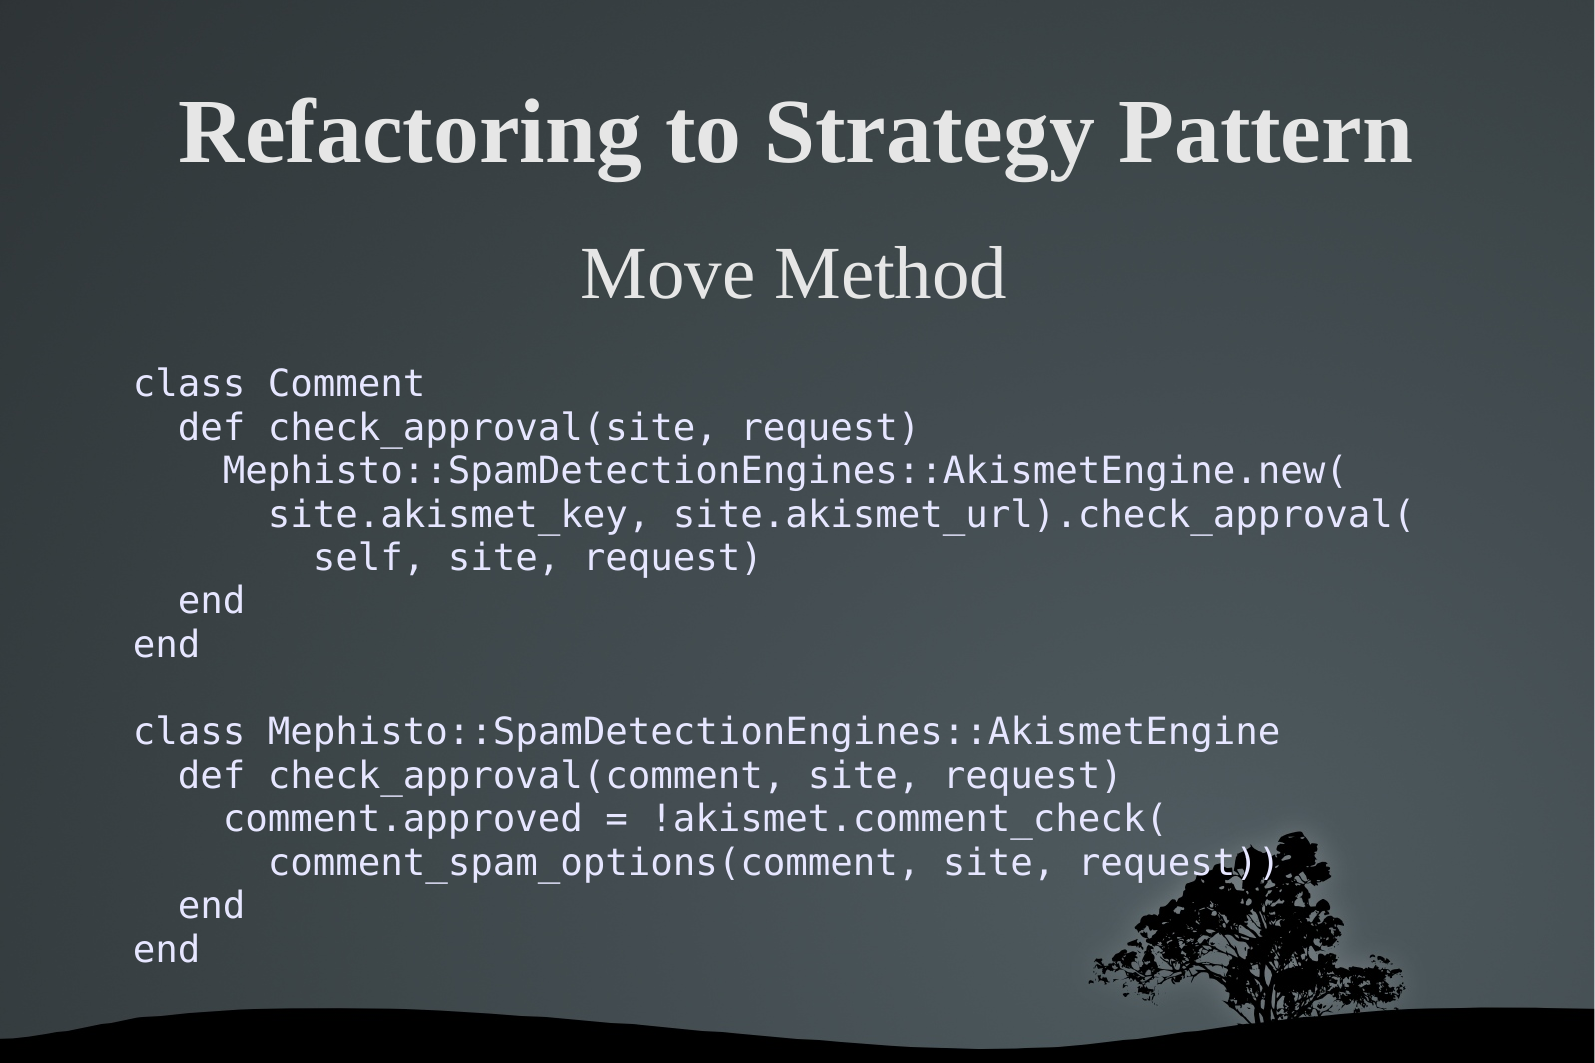

# Refactoring to Strategy Pattern
Move Method
class Comment
 def check_approval(site, request)
 Mephisto::SpamDetectionEngines::AkismetEngine.new(
 site.akismet_key, site.akismet_url).check_approval(
 self, site, request)
 end
end
class Mephisto::SpamDetectionEngines::AkismetEngine
 def check_approval(comment, site, request)
 comment.approved = !akismet.comment_check(
 comment_spam_options(comment, site, request))
 end
end